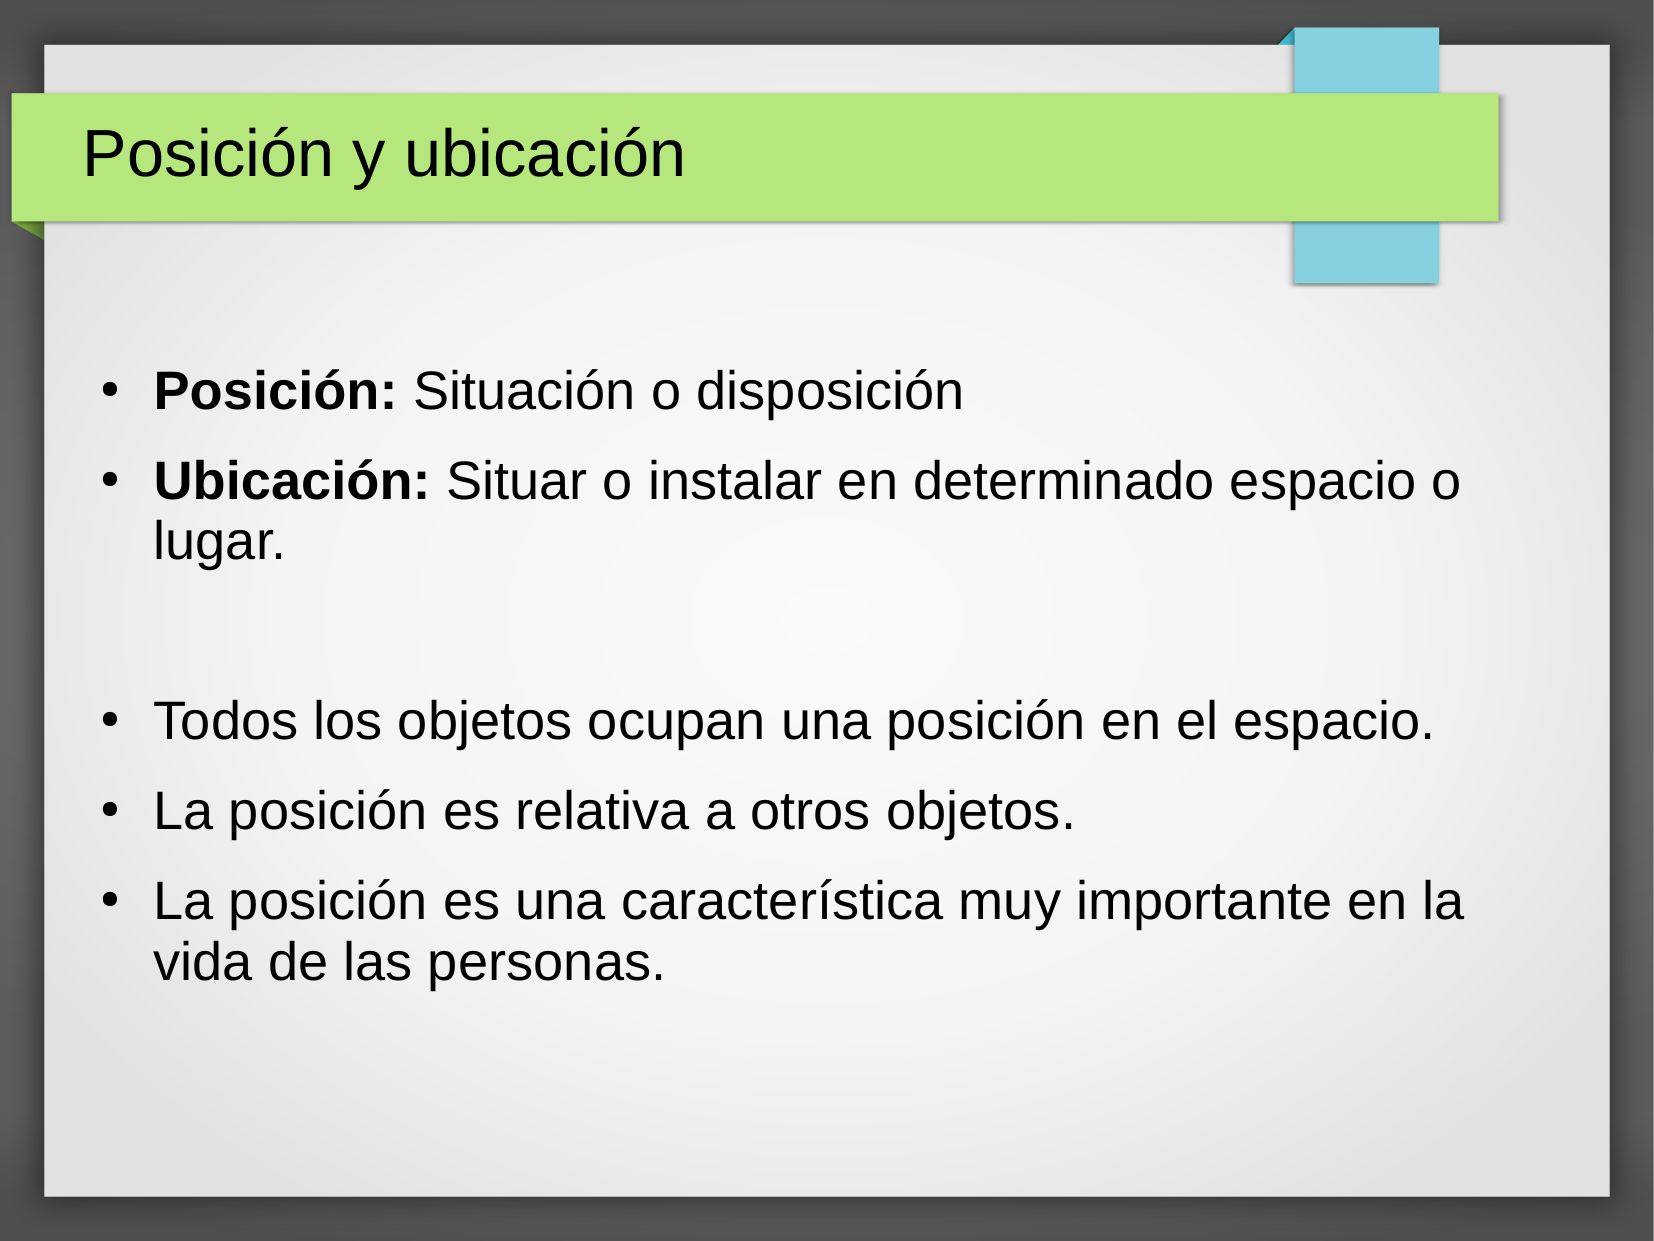

# Posición y ubicación
Posición: Situación o disposición
Ubicación: Situar o instalar en determinado espacio o lugar.
Todos los objetos ocupan una posición en el espacio.
La posición es relativa a otros objetos.
La posición es una característica muy importante en la vida de las personas.